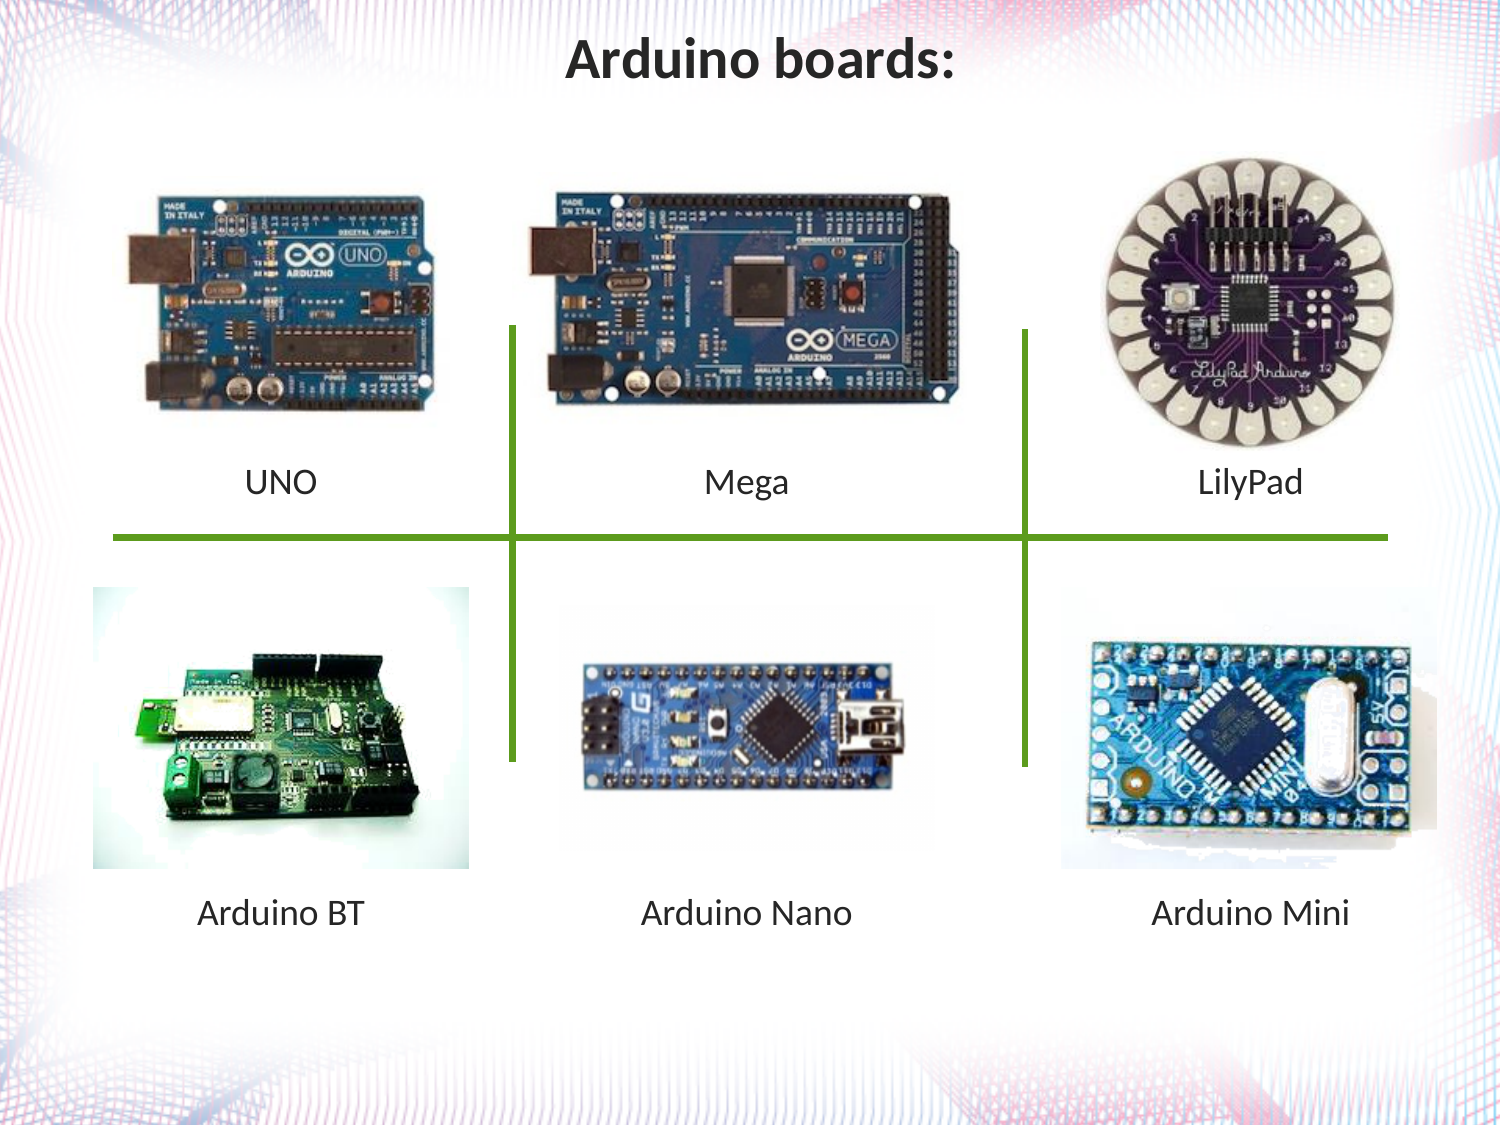

# Arduino boards:
UNO
Mega
LilyPad
Arduino BT
Arduino Nano
Arduino Mini